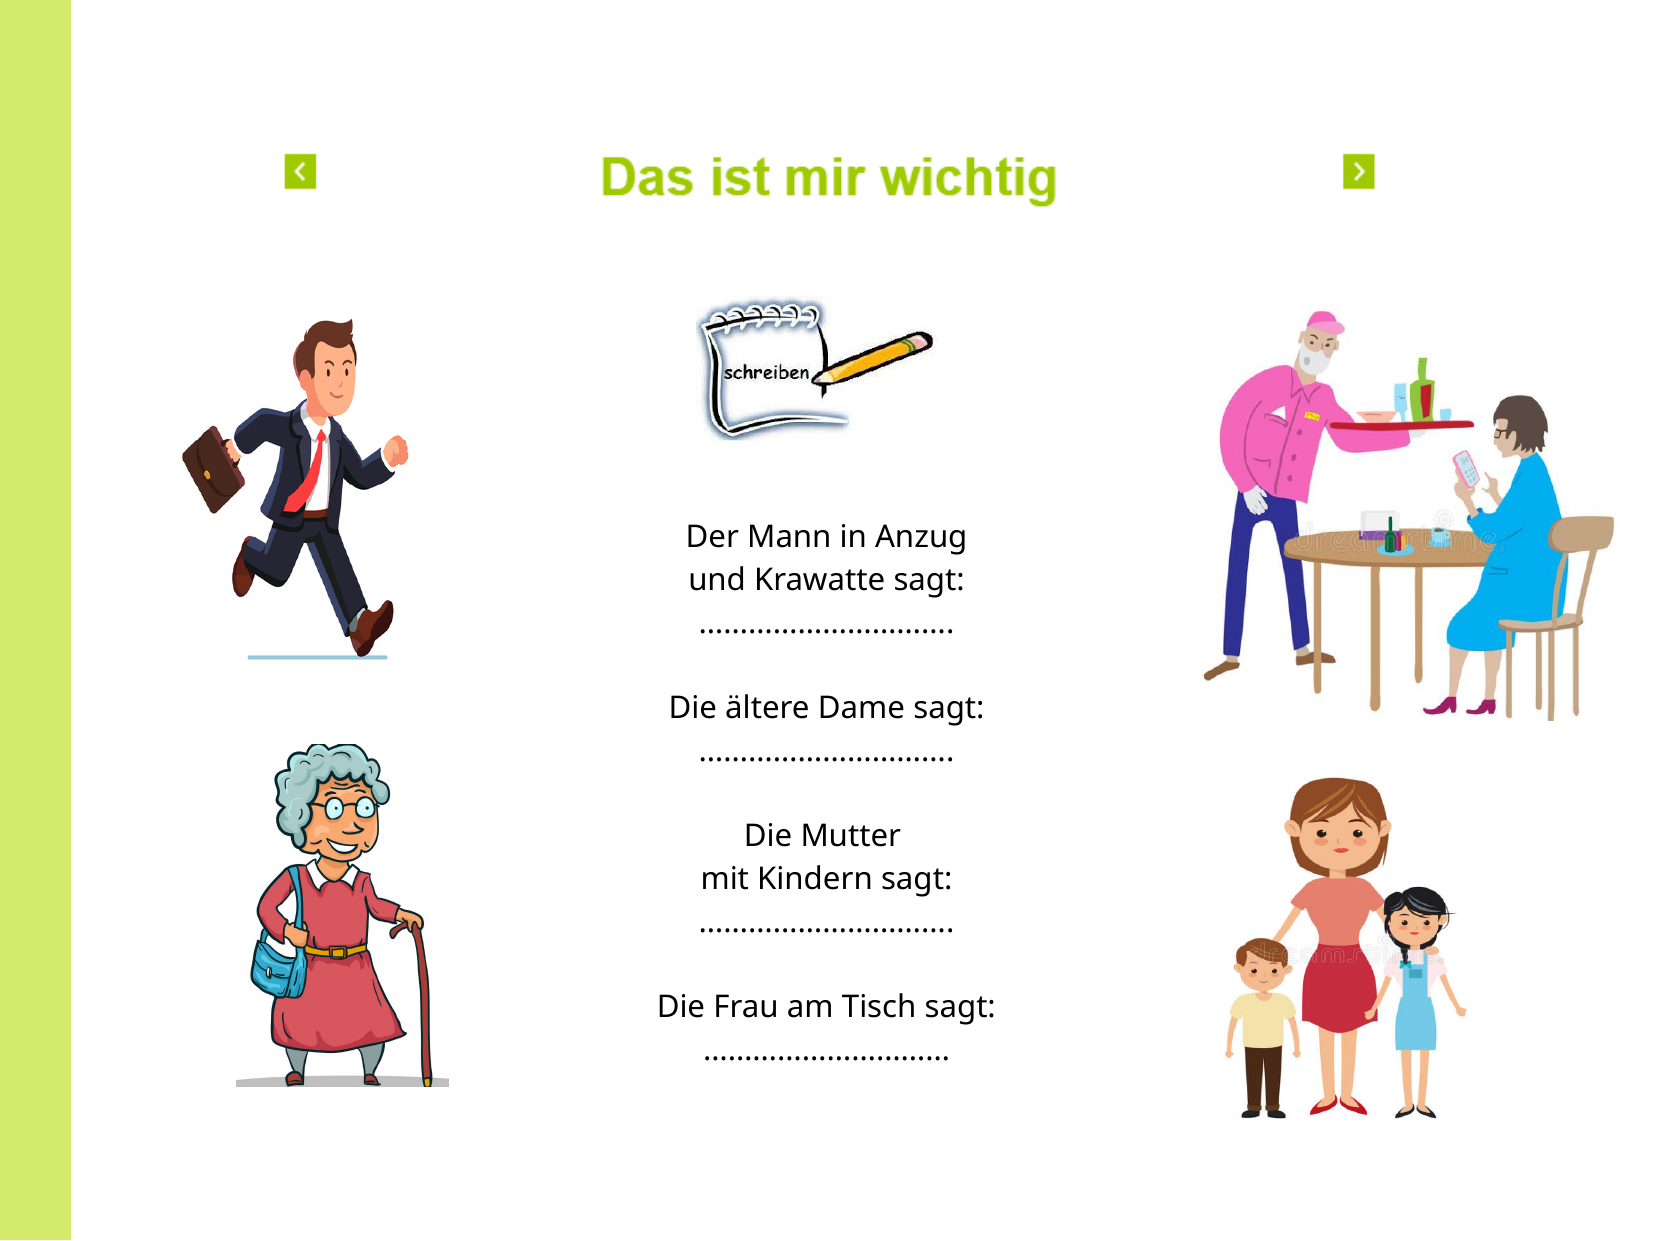

Der Mann in Anzug
und Krawatte sagt:
………………………….
Die ältere Dame sagt:
………………………….
Die Mutter
mit Kindern sagt:
………………………….
Die Frau am Tisch sagt:
…………………………